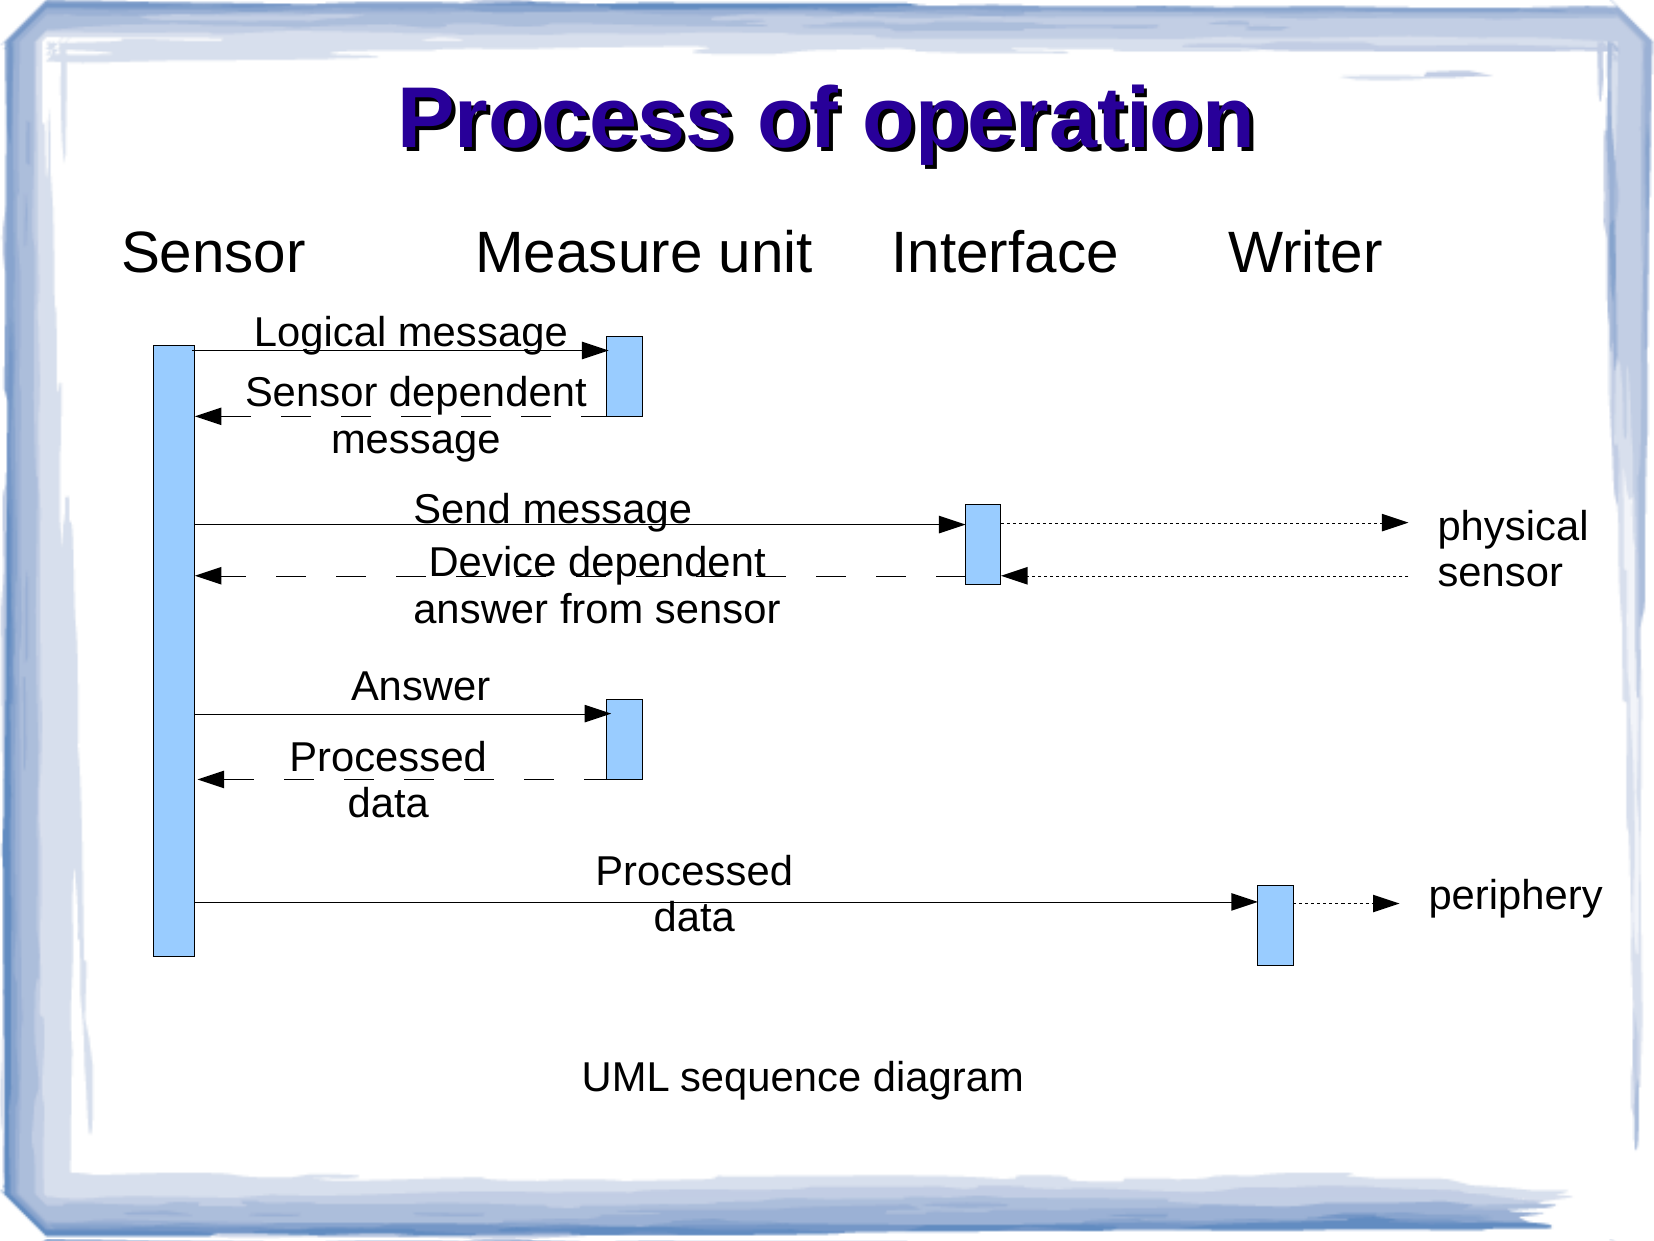

# Process of operation
Sensor
Measure unit
Interface
Writer
Logical message
Sensor dependent
message
Send message
physical
sensor
Device dependent
answer from sensor
Answer
Processed
data
Processed
data
periphery
UML sequence diagram